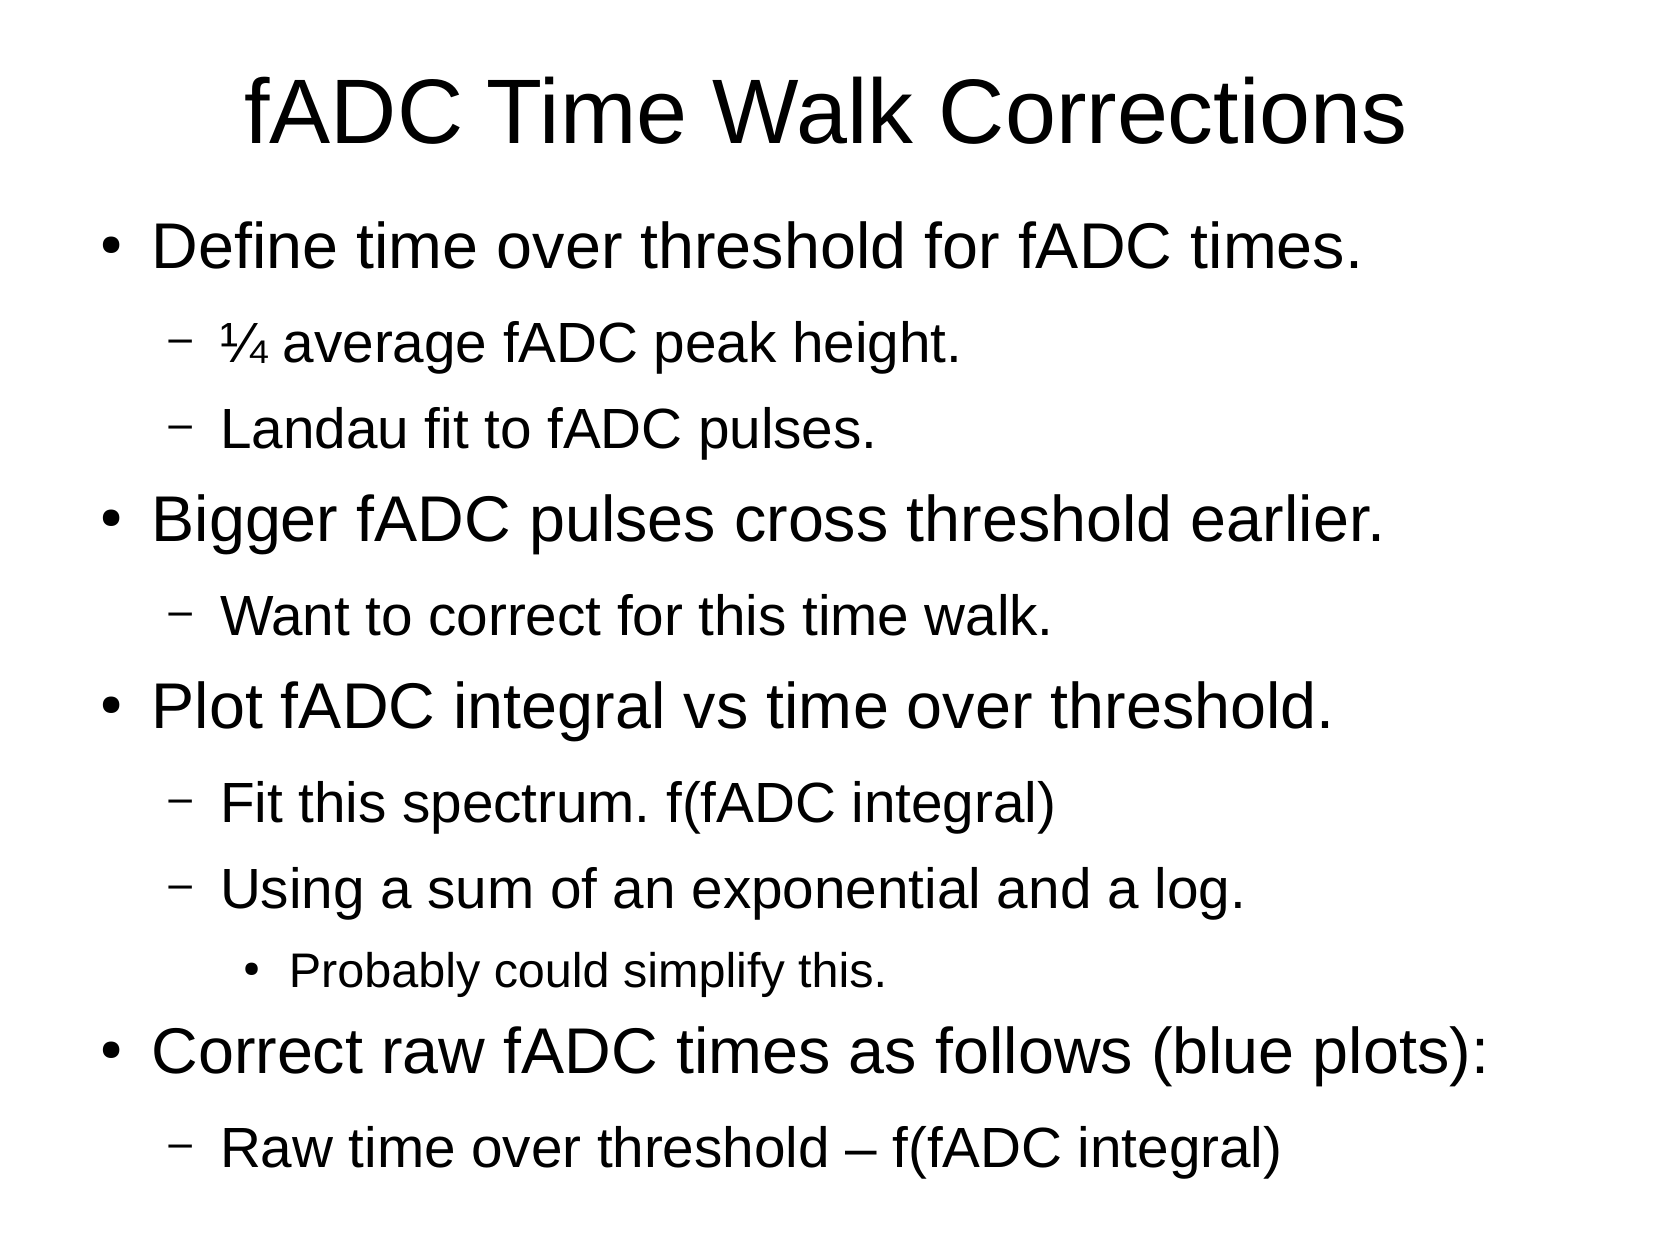

# fADC Time Walk Corrections
Define time over threshold for fADC times.
¼ average fADC peak height.
Landau fit to fADC pulses.
Bigger fADC pulses cross threshold earlier.
Want to correct for this time walk.
Plot fADC integral vs time over threshold.
Fit this spectrum. f(fADC integral)
Using a sum of an exponential and a log.
Probably could simplify this.
Correct raw fADC times as follows (blue plots):
Raw time over threshold – f(fADC integral)